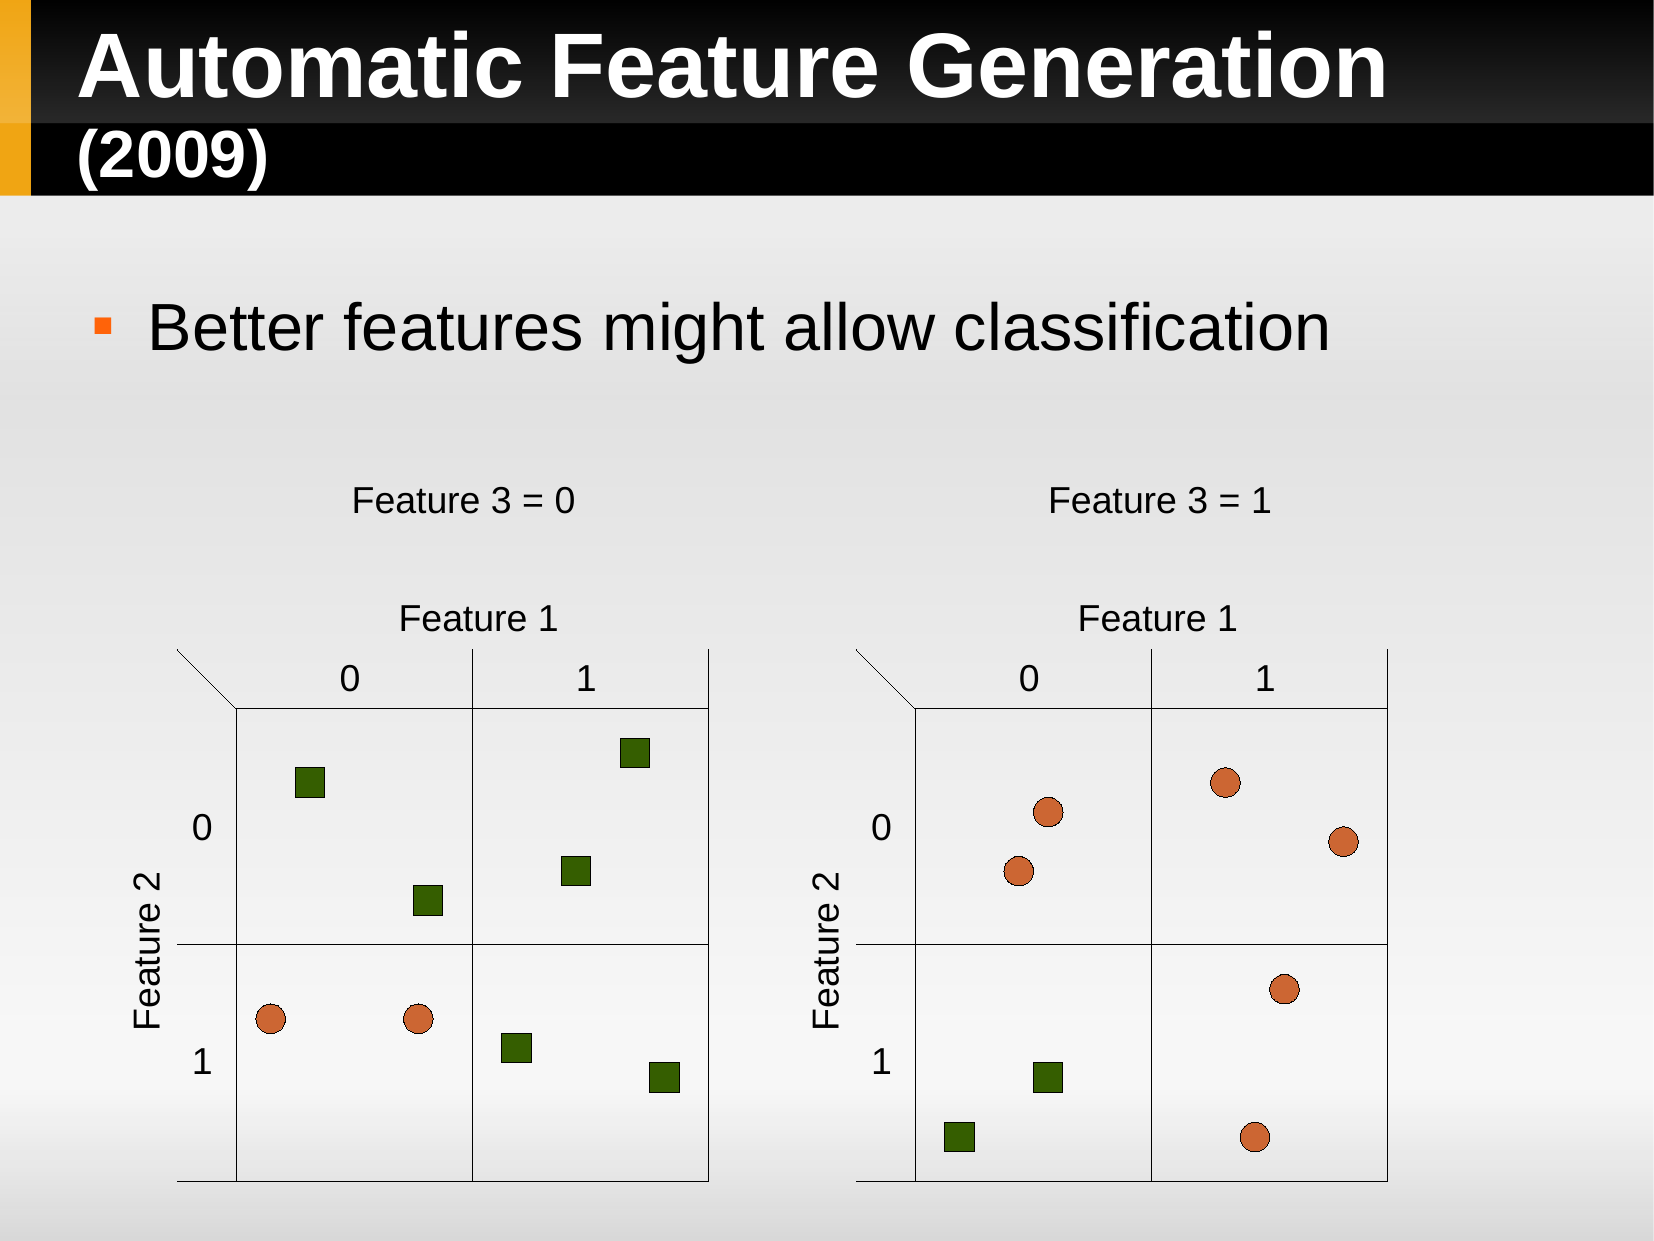

# Automatic Feature Generation (2009)
Better features might allow classification
Feature 3 = 0
Feature 3 = 1
Feature 1
0
1
0
Feature 2
1
Feature 1
0
1
0
Feature 2
1